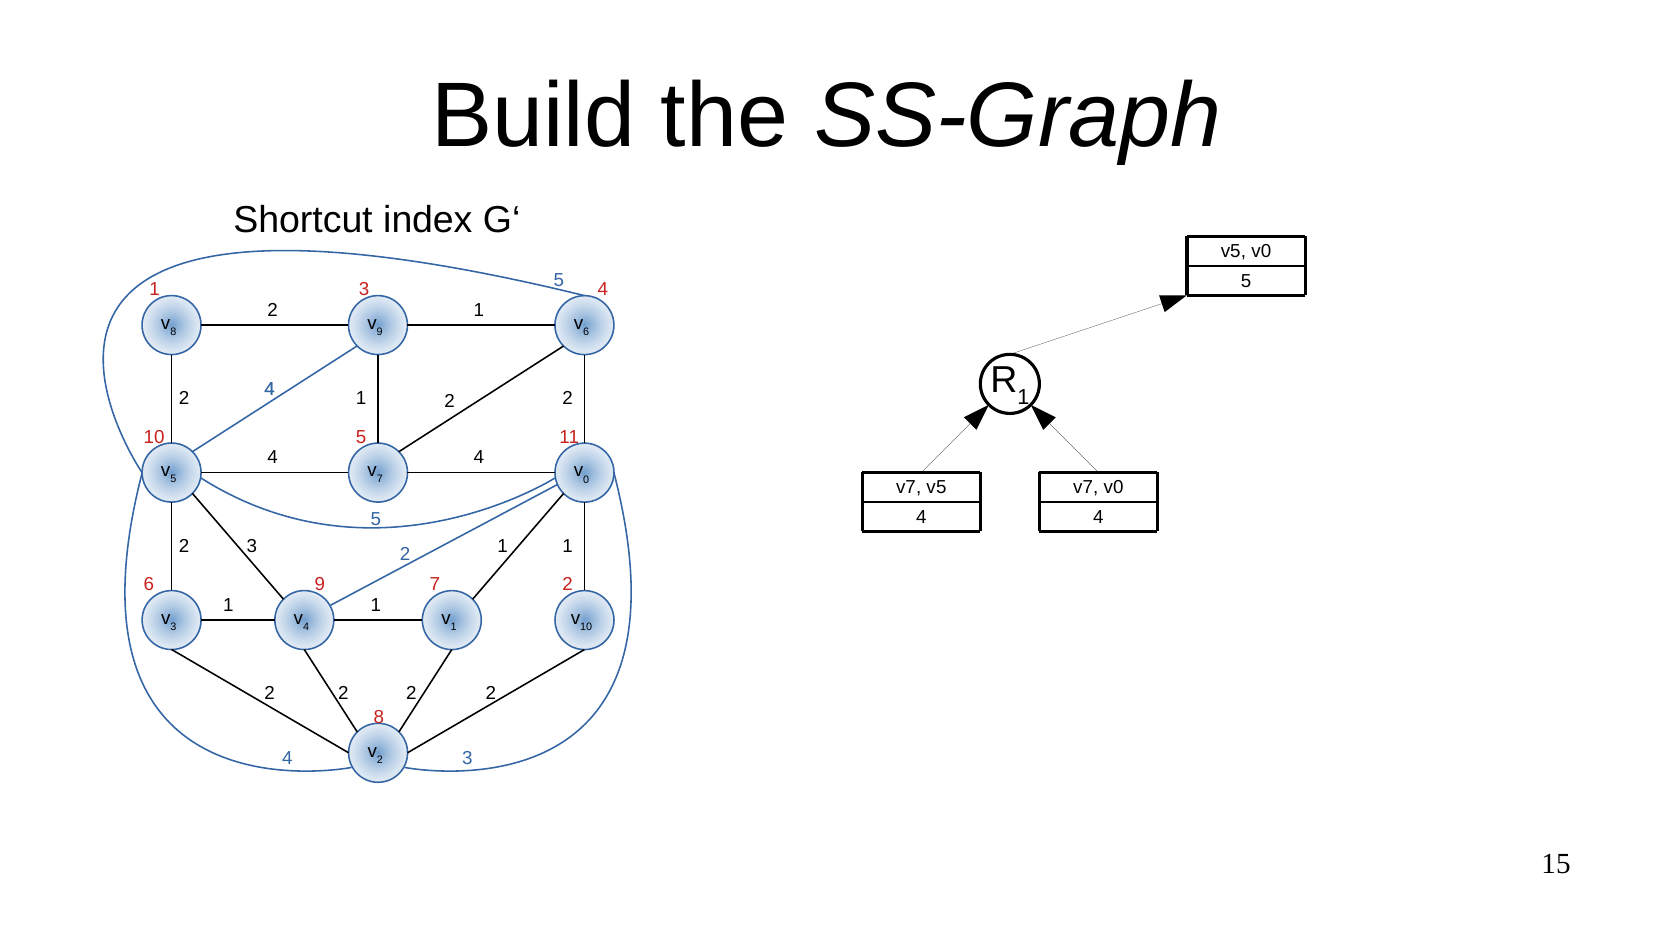

# Build the SS-Graph
Shortcut index G‘
v5, v0
5
R1
v7, v5
v7, v0
4
4
15